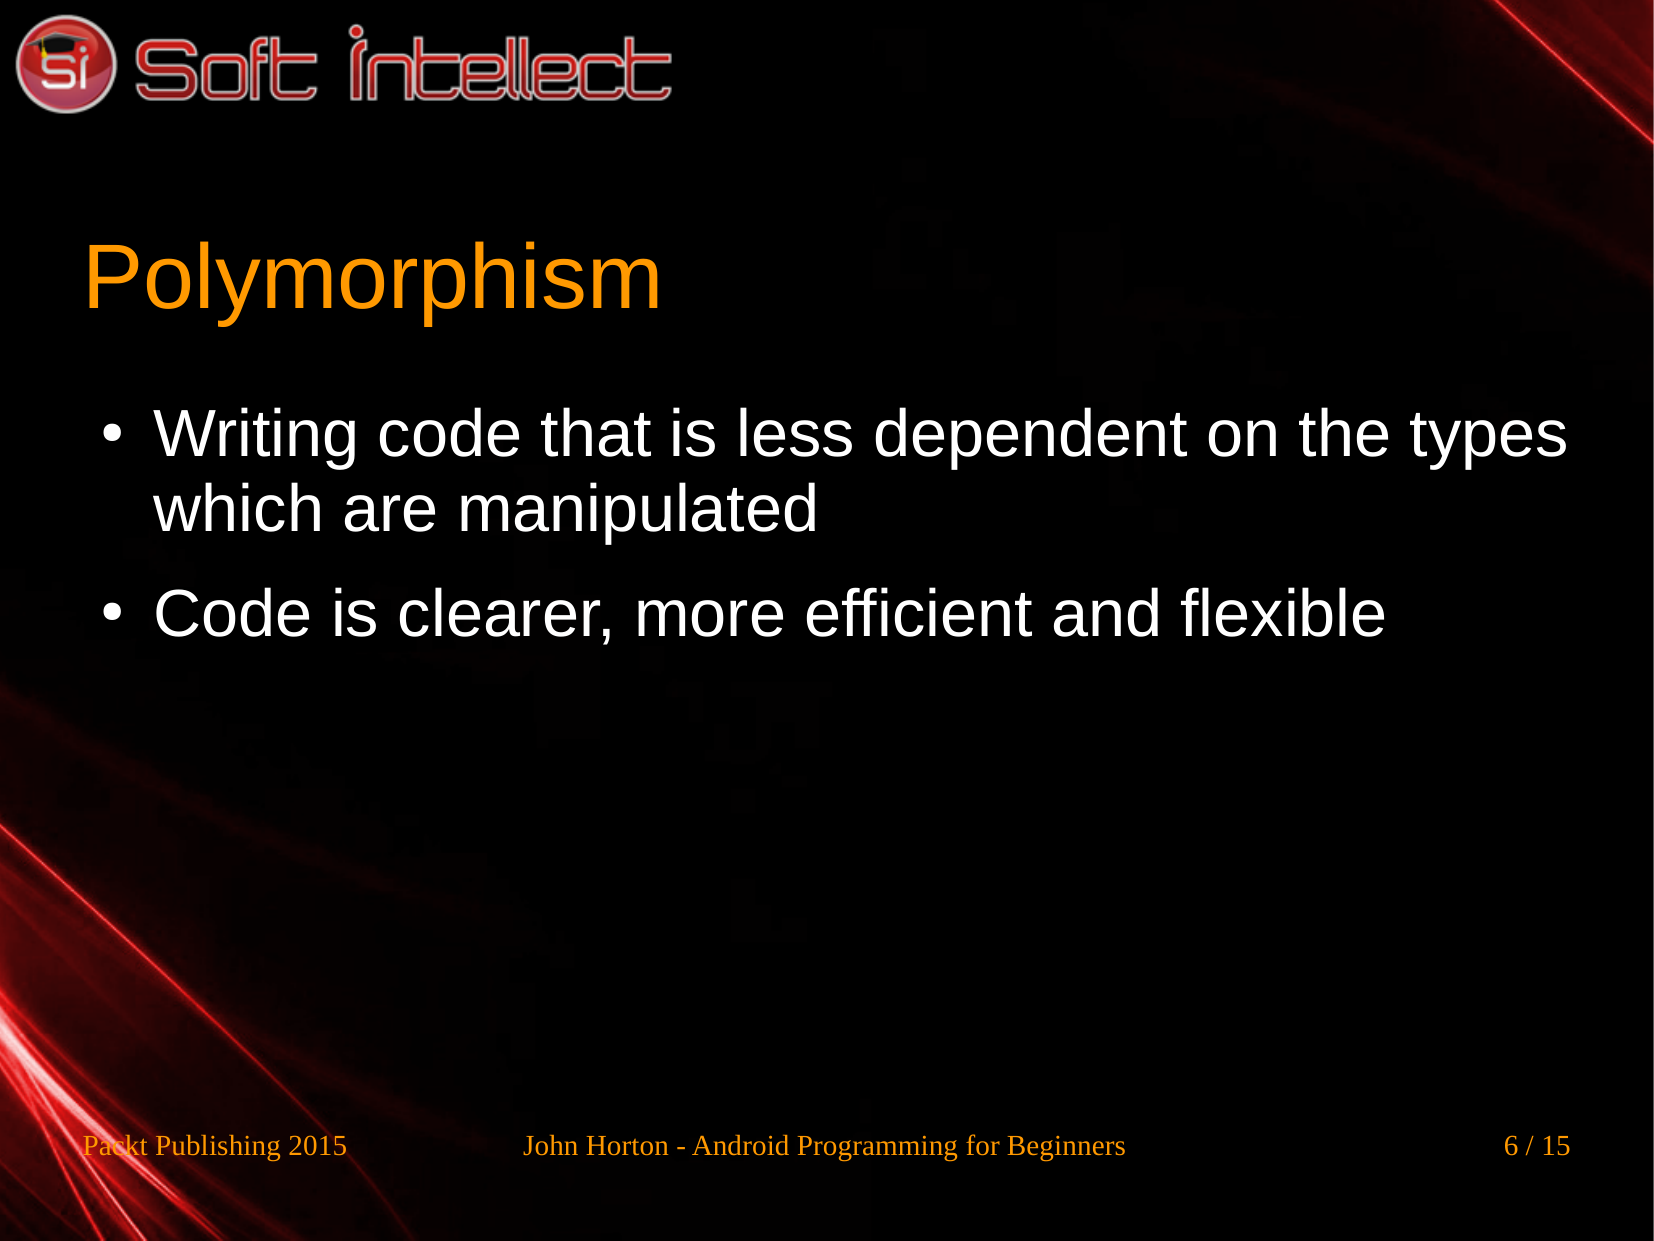

# Polymorphism
Writing code that is less dependent on the types which are manipulated
Code is clearer, more efficient and flexible
Packt Publishing 2015
John Horton - Android Programming for Beginners
6